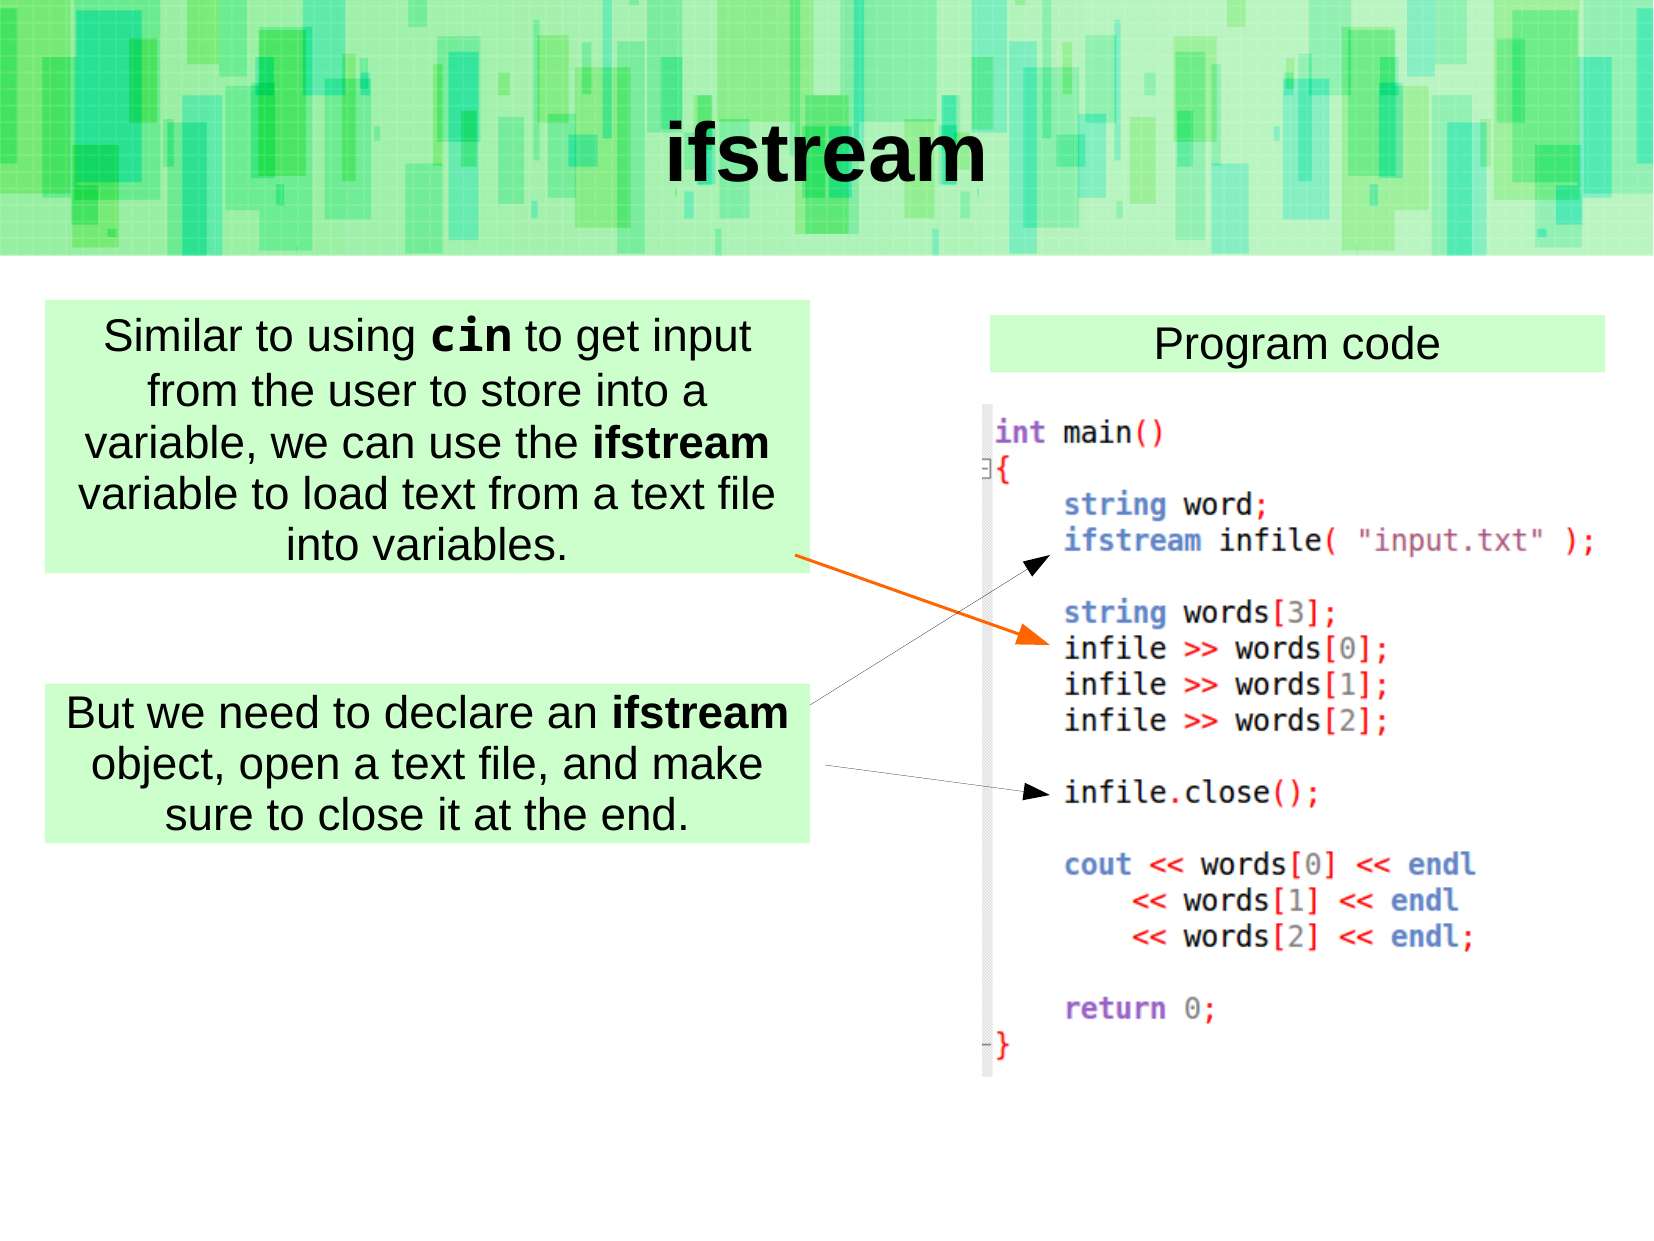

# ifstream
Similar to using cin to get input from the user to store into a variable, we can use the ifstream variable to load text from a text file into variables.
Program code
But we need to declare an ifstream object, open a text file, and make sure to close it at the end.